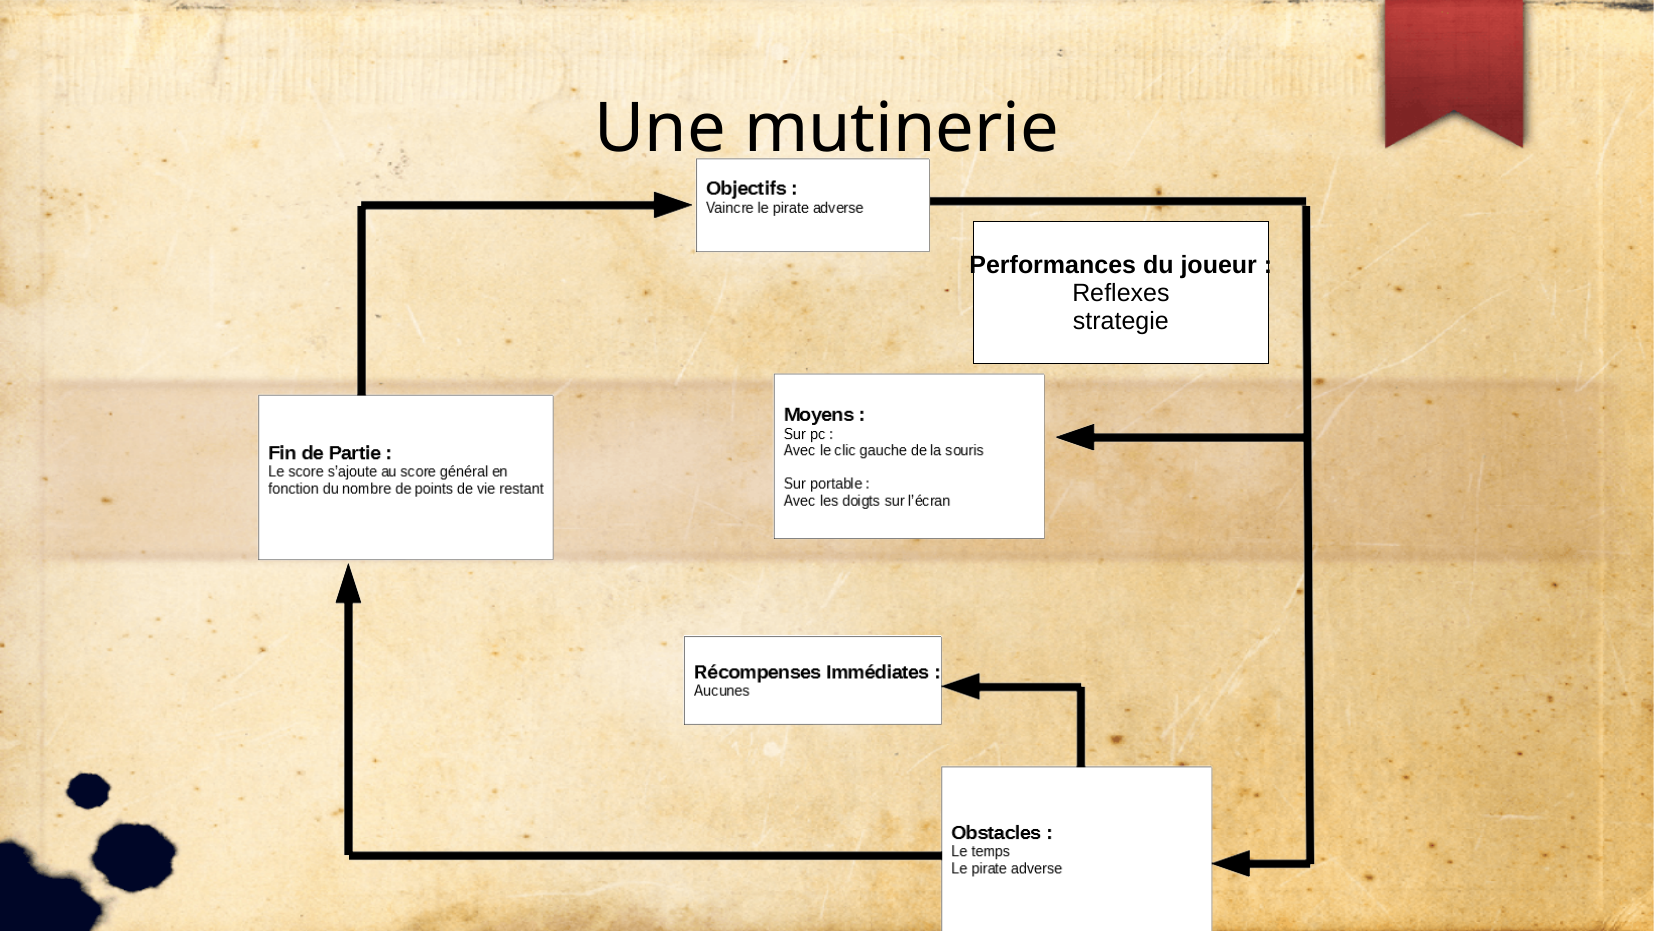

# Une mutinerie
Performances du joueur :
Reflexes
strategie